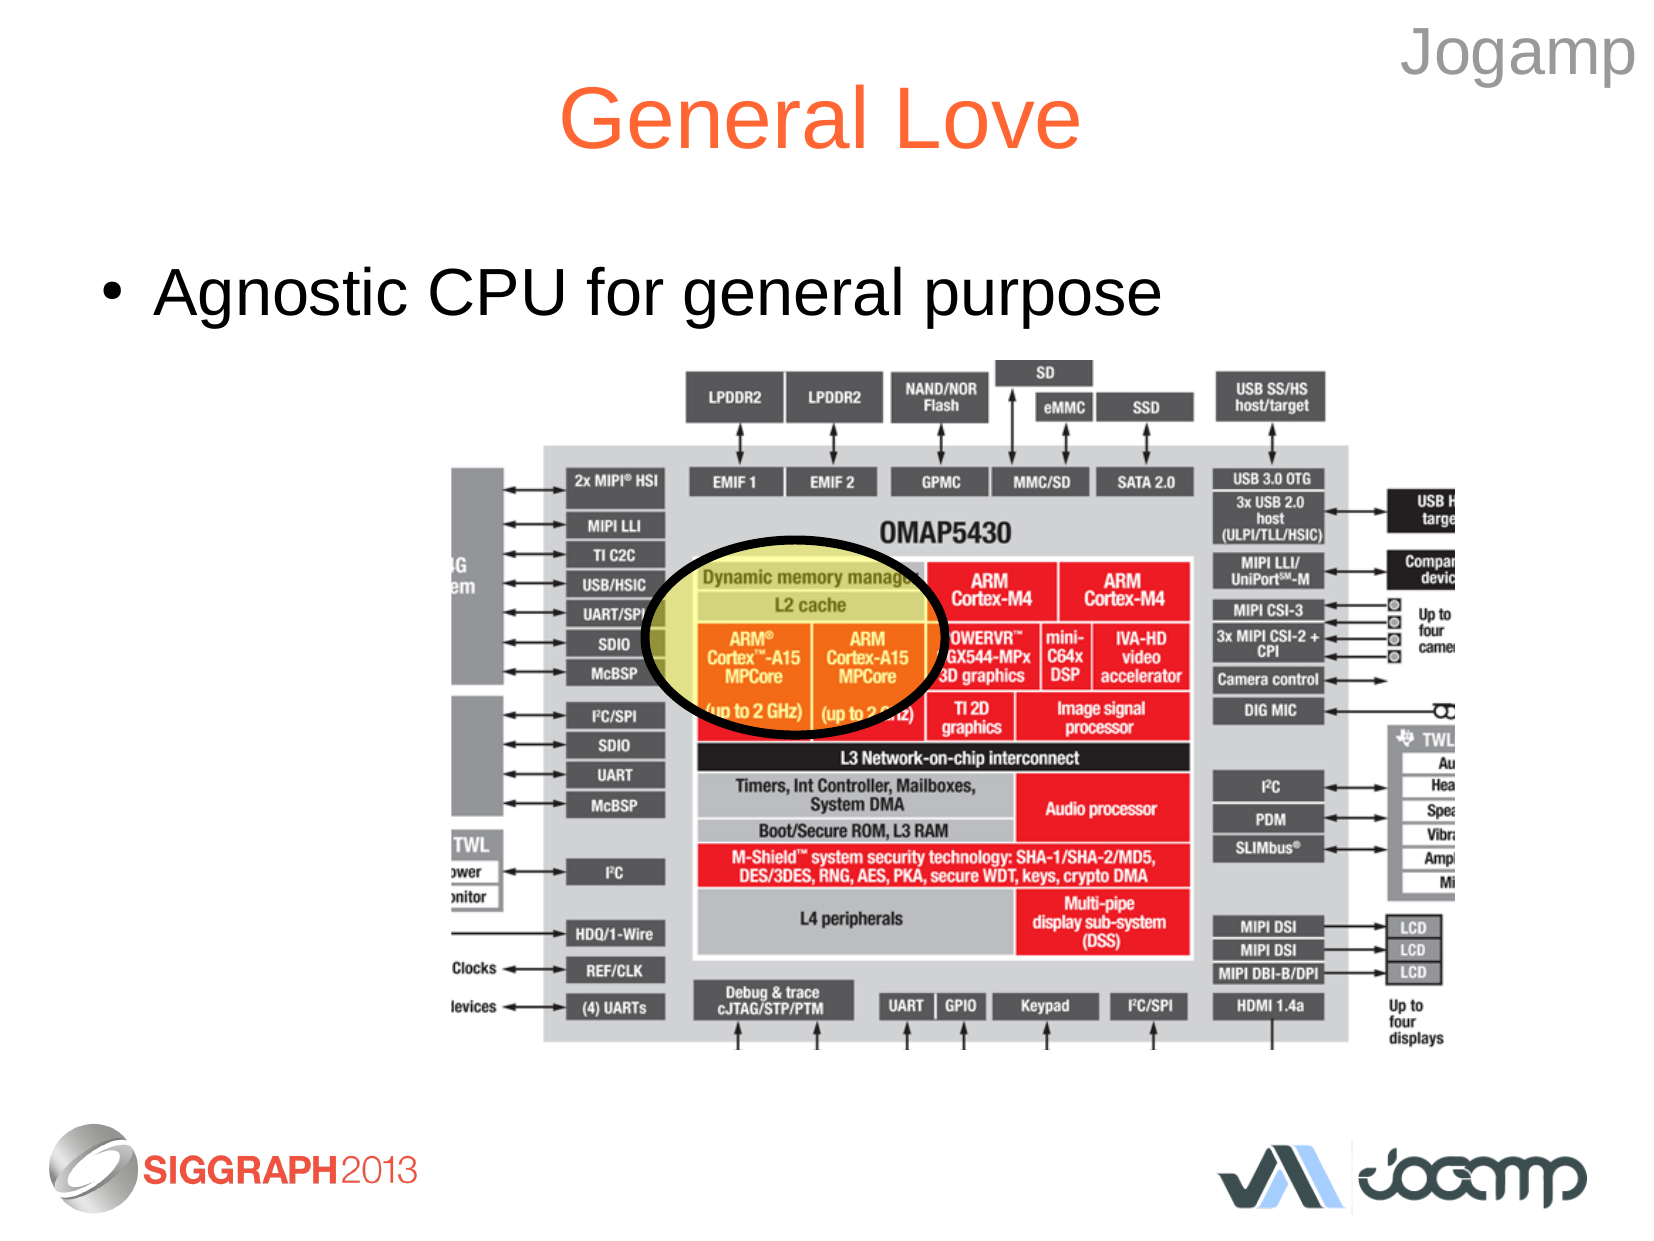

Jogamp
# General Love
Agnostic CPU for general purpose